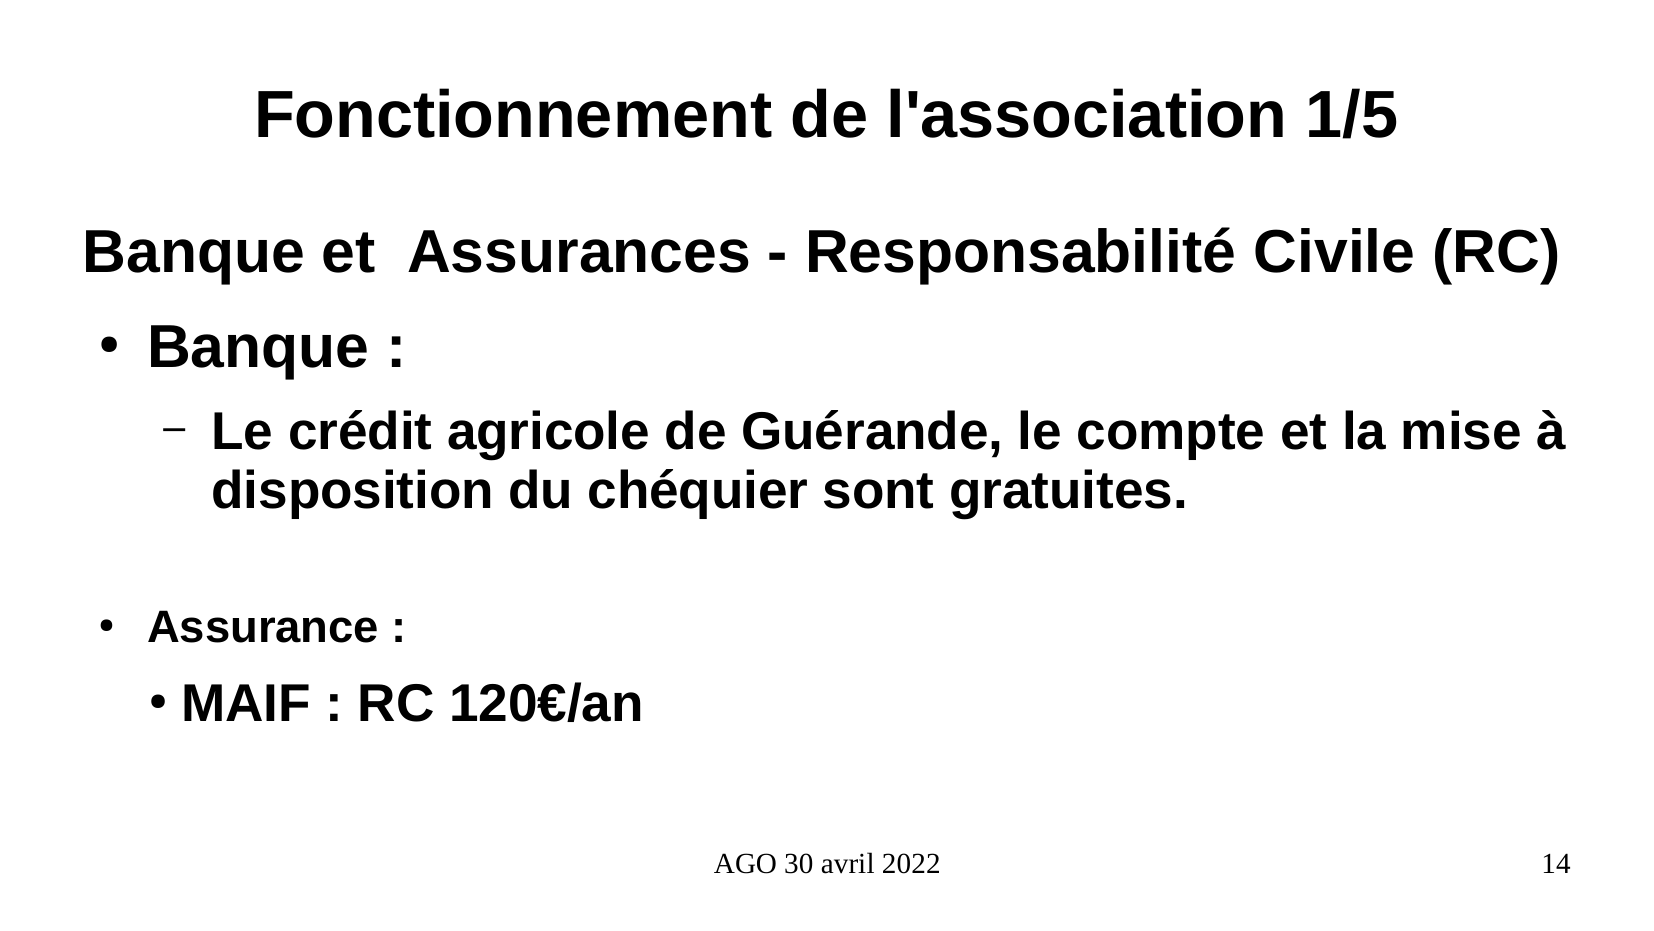

# Fonctionnement de l'association 1/5
Banque et Assurances - Responsabilité Civile (RC)
Banque :
Le crédit agricole de Guérande, le compte et la mise à disposition du chéquier sont gratuites.
Assurance :
MAIF : RC 120€/an
AGO 30 avril 2022
14